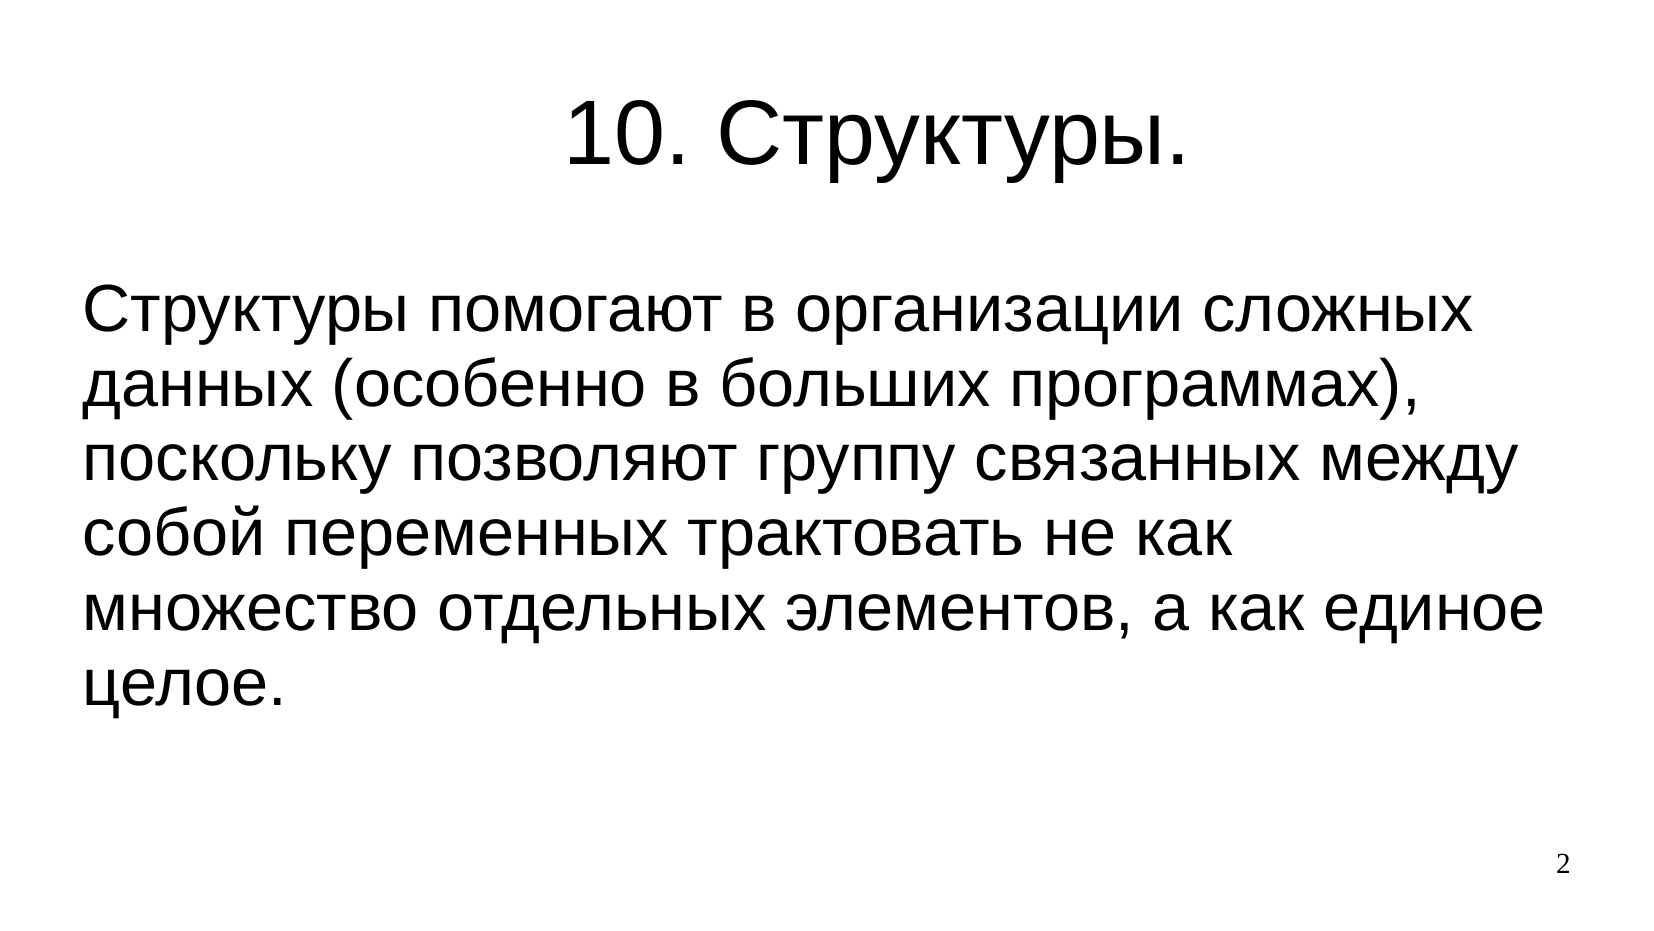

# 10. Структуры.
Структуры помогают в организации сложных данных (особенно в больших программах), поскольку позволяют группу связанных между собой переменных трактовать не как множество отдельных элементов, а как единое целое.
2